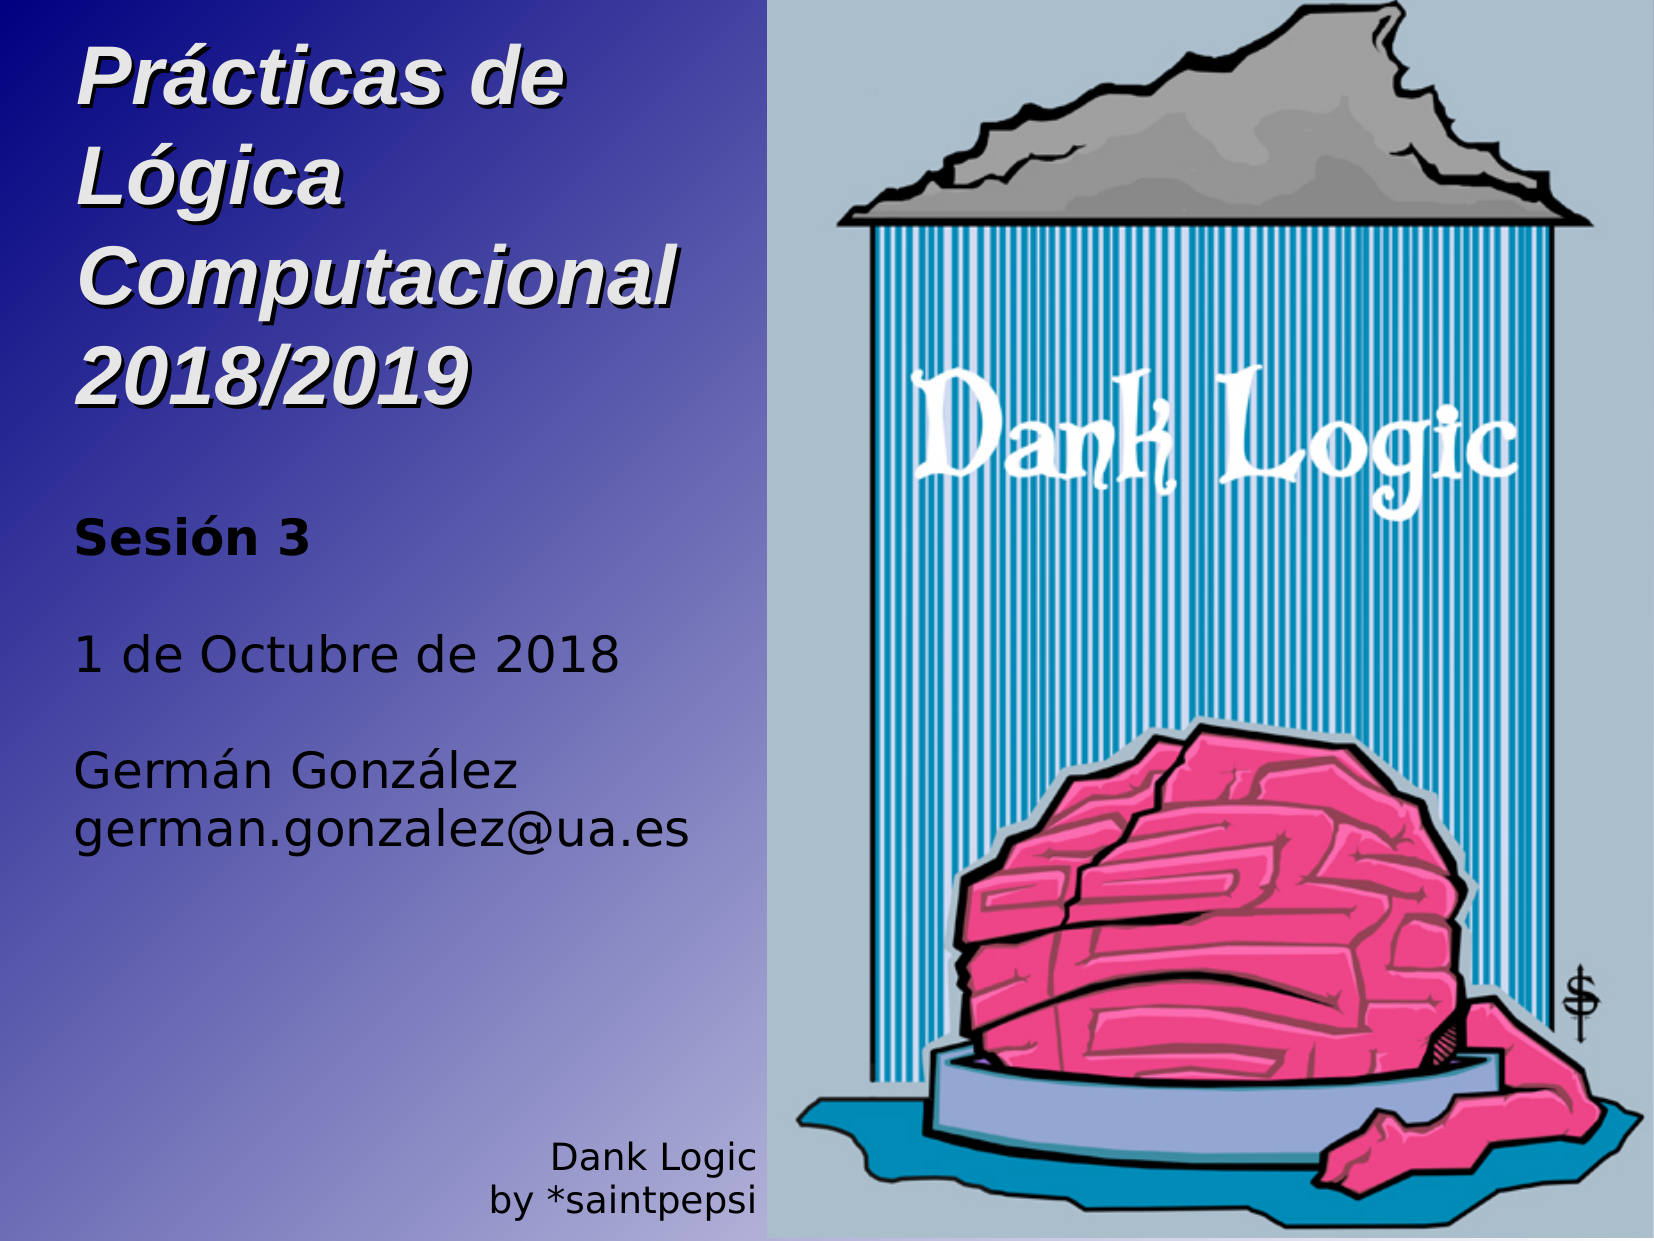

# Prácticas de Lógica Computacional 2018/2019
Sesión 3
1 de Octubre de 2018
Germán González
german.gonzalez@ua.es
Dank Logic
by *saintpepsi